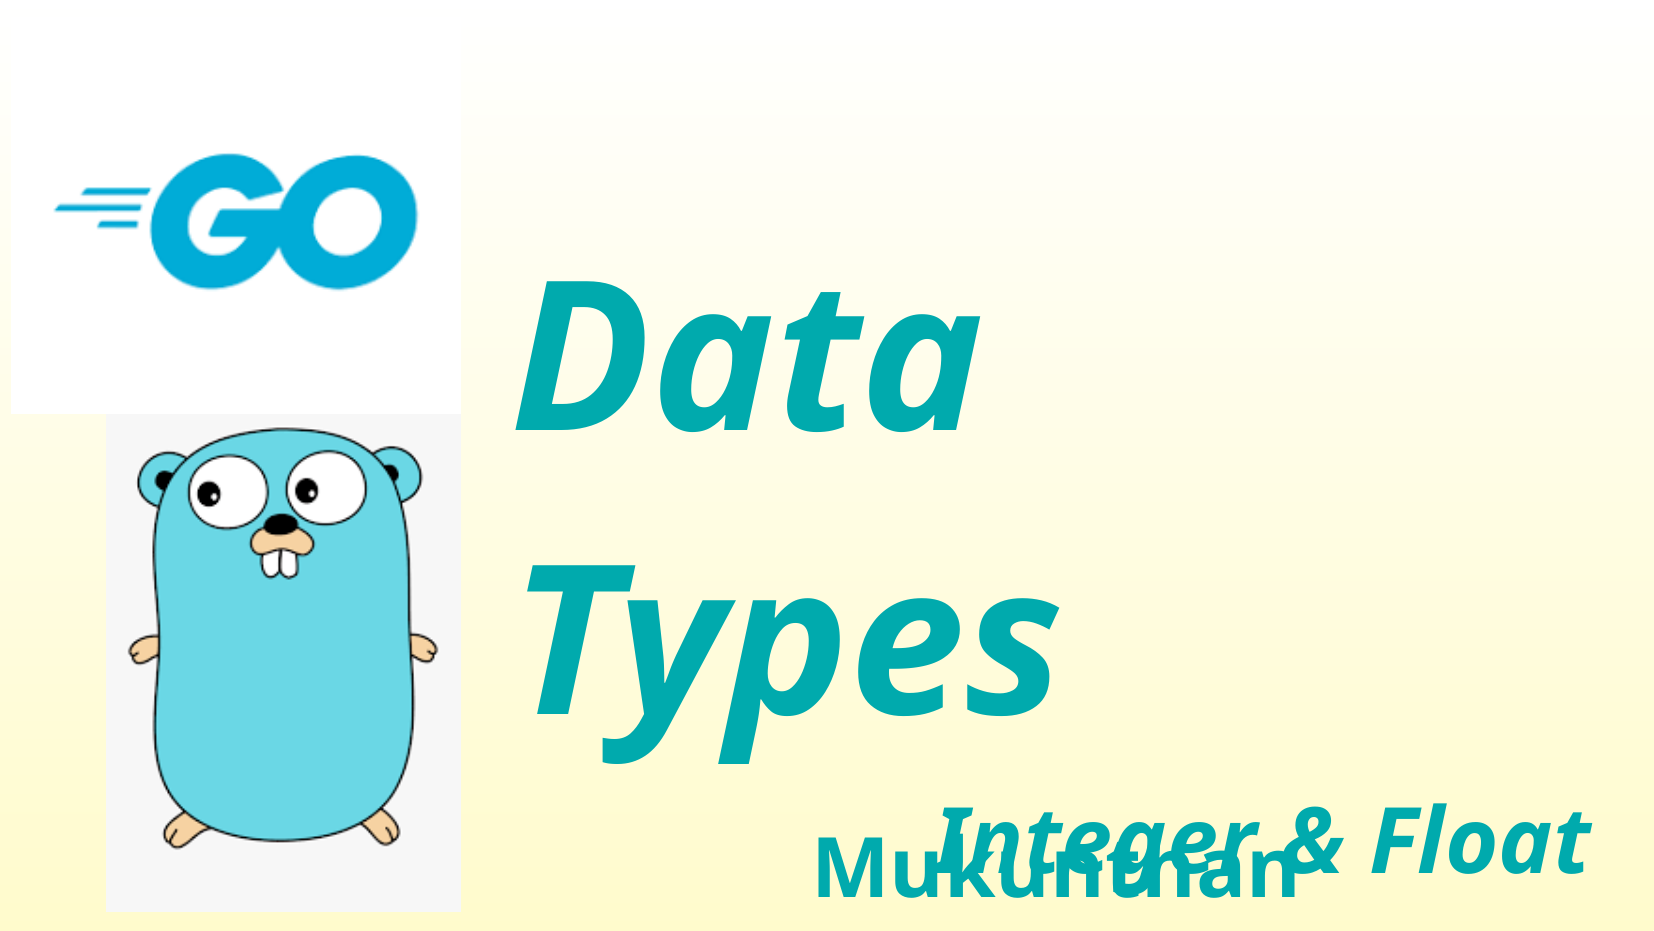

Data Types
Integer & Float
Mukunthan Ragavan